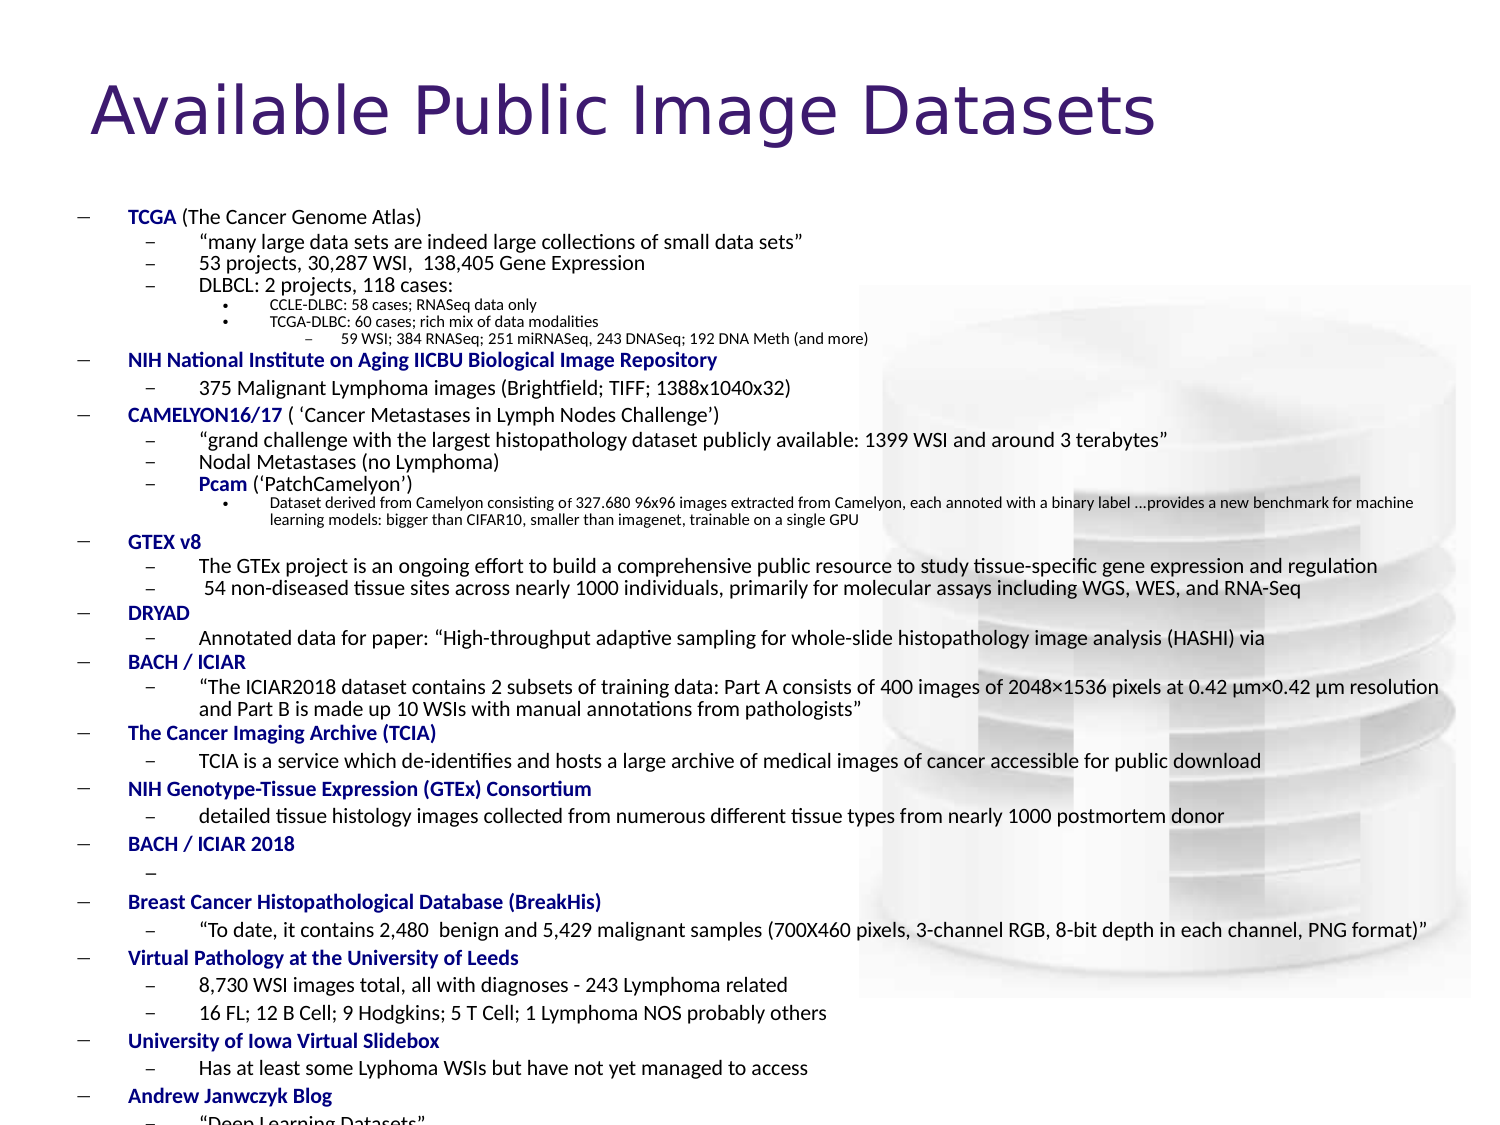

# Available Public Image Datasets
TCGA (The Cancer Genome Atlas)
“many large data sets are indeed large collections of small data sets”
53 projects, 30,287 WSI, 138,405 Gene Expression
DLBCL: 2 projects, 118 cases:
CCLE-DLBC: 58 cases; RNASeq data only
TCGA-DLBC: 60 cases; rich mix of data modalities
59 WSI; 384 RNASeq; 251 miRNASeq, 243 DNASeq; 192 DNA Meth (and more)
NIH National Institute on Aging IICBU Biological Image Repository
375 Malignant Lymphoma images (Brightfield; TIFF; 1388x1040x32)
CAMELYON16/17 ( ‘Cancer Metastases in Lymph Nodes Challenge’)
“grand challenge with the largest histopathology dataset publicly available: 1399 WSI and around 3 terabytes”
Nodal Metastases (no Lymphoma)
Pcam (‘PatchCamelyon’)
Dataset derived from Camelyon consisting of 327.680 96x96 images extracted from Camelyon, each annoted with a binary label ...provides a new benchmark for machine learning models: bigger than CIFAR10, smaller than imagenet, trainable on a single GPU
GTEX v8
The GTEx project is an ongoing effort to build a comprehensive public resource to study tissue-specific gene expression and regulation
 54 non-diseased tissue sites across nearly 1000 individuals, primarily for molecular assays including WGS, WES, and RNA-Seq
DRYAD
Annotated data for paper: “High-throughput adaptive sampling for whole-slide histopathology image analysis (HASHI) via
BACH / ICIAR
“The ICIAR2018 dataset contains 2 subsets of training data: Part A consists of 400 images of 2048×1536 pixels at 0.42 μm×0.42 μm resolution and Part B is made up 10 WSIs with manual annotations from pathologists”
The Cancer Imaging Archive (TCIA)
TCIA is a service which de-identifies and hosts a large archive of medical images of cancer accessible for public download
NIH Genotype-Tissue Expression (GTEx) Consortium
detailed tissue histology images collected from numerous different tissue types from nearly 1000 postmortem donor
BACH / ICIAR 2018
Breast Cancer Histopathological Database (BreakHis)
“To date, it contains 2,480 benign and 5,429 malignant samples (700X460 pixels, 3-channel RGB, 8-bit depth in each channel, PNG format)”
Virtual Pathology at the University of Leeds
8,730 WSI images total, all with diagnoses - 243 Lymphoma related
16 FL; 12 B Cell; 9 Hodgkins; 5 T Cell; 1 Lymphoma NOS probably others
University of Iowa Virtual Slidebox
Has at least some Lyphoma WSIs but have not yet managed to access
Andrew Janwczyk Blog
“Deep Learning Datasets”
Most or all TCGA data, but extremely well organized, and with DL model code and excellent tutorials